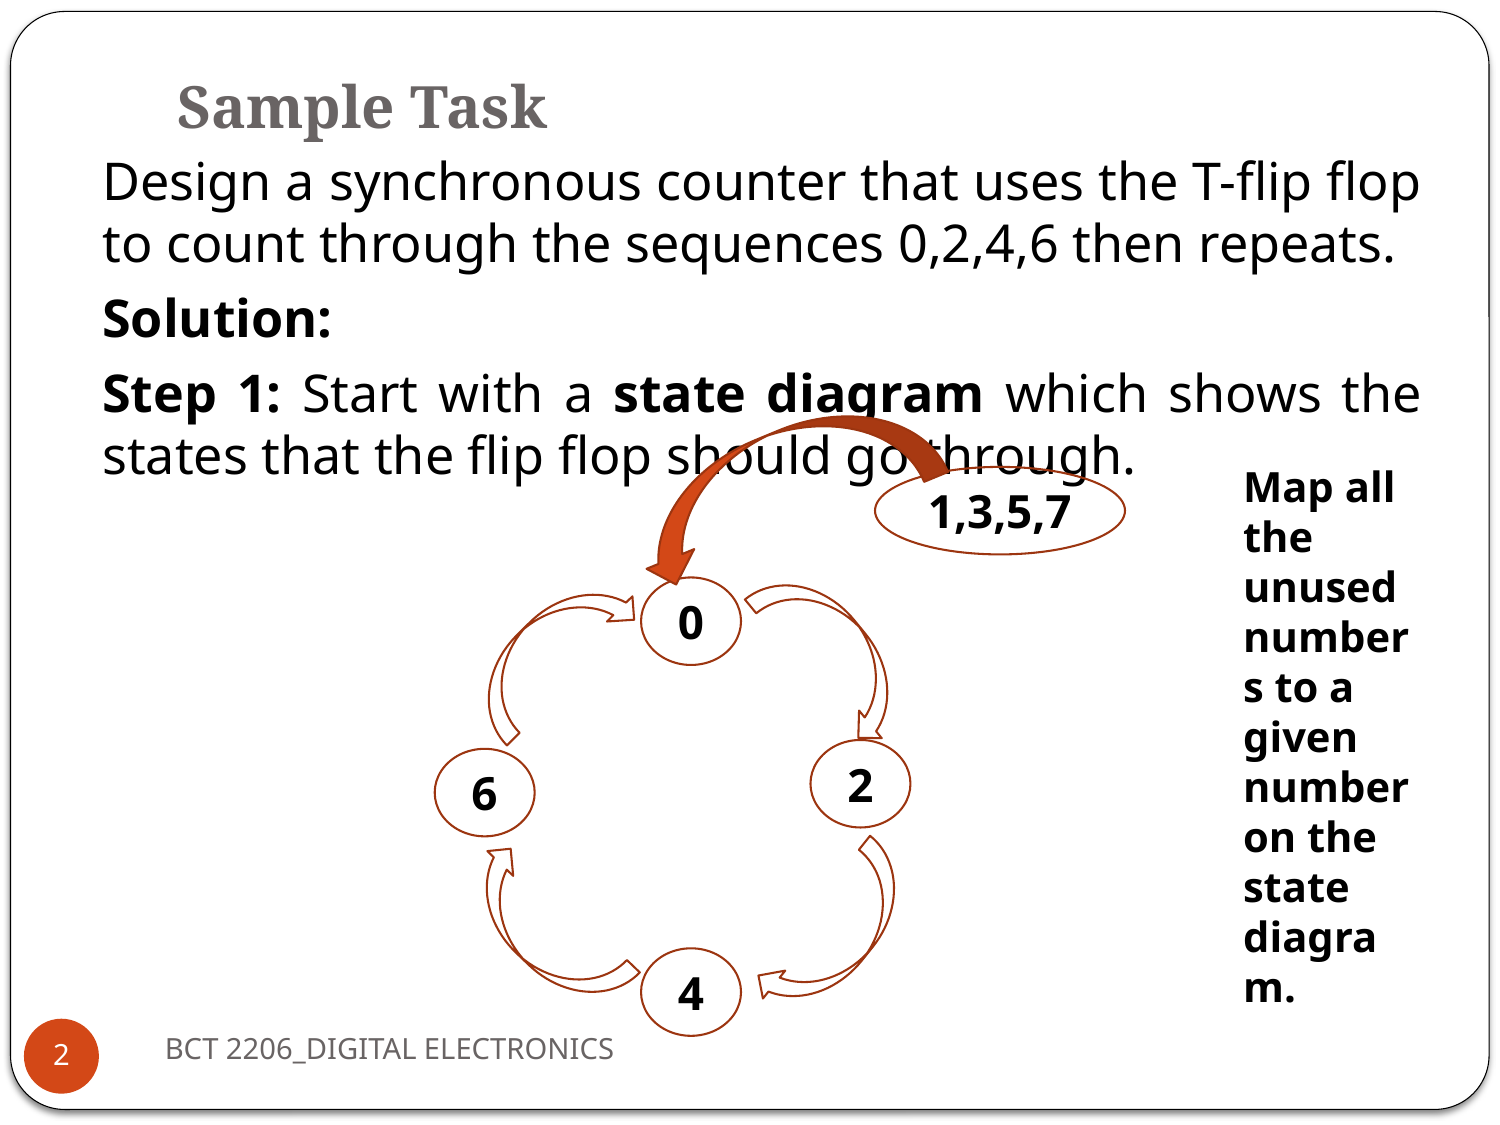

Sample Task
# Design a synchronous counter that uses the T-flip flop to count through the sequences 0,2,4,6 then repeats.
Solution:
Step 1: Start with a state diagram which shows the states that the flip flop should go through.
Map all the unused numbers to a given number on the state diagram.
1,3,5,7
0
2
6
4
BCT 2206_DIGITAL ELECTRONICS